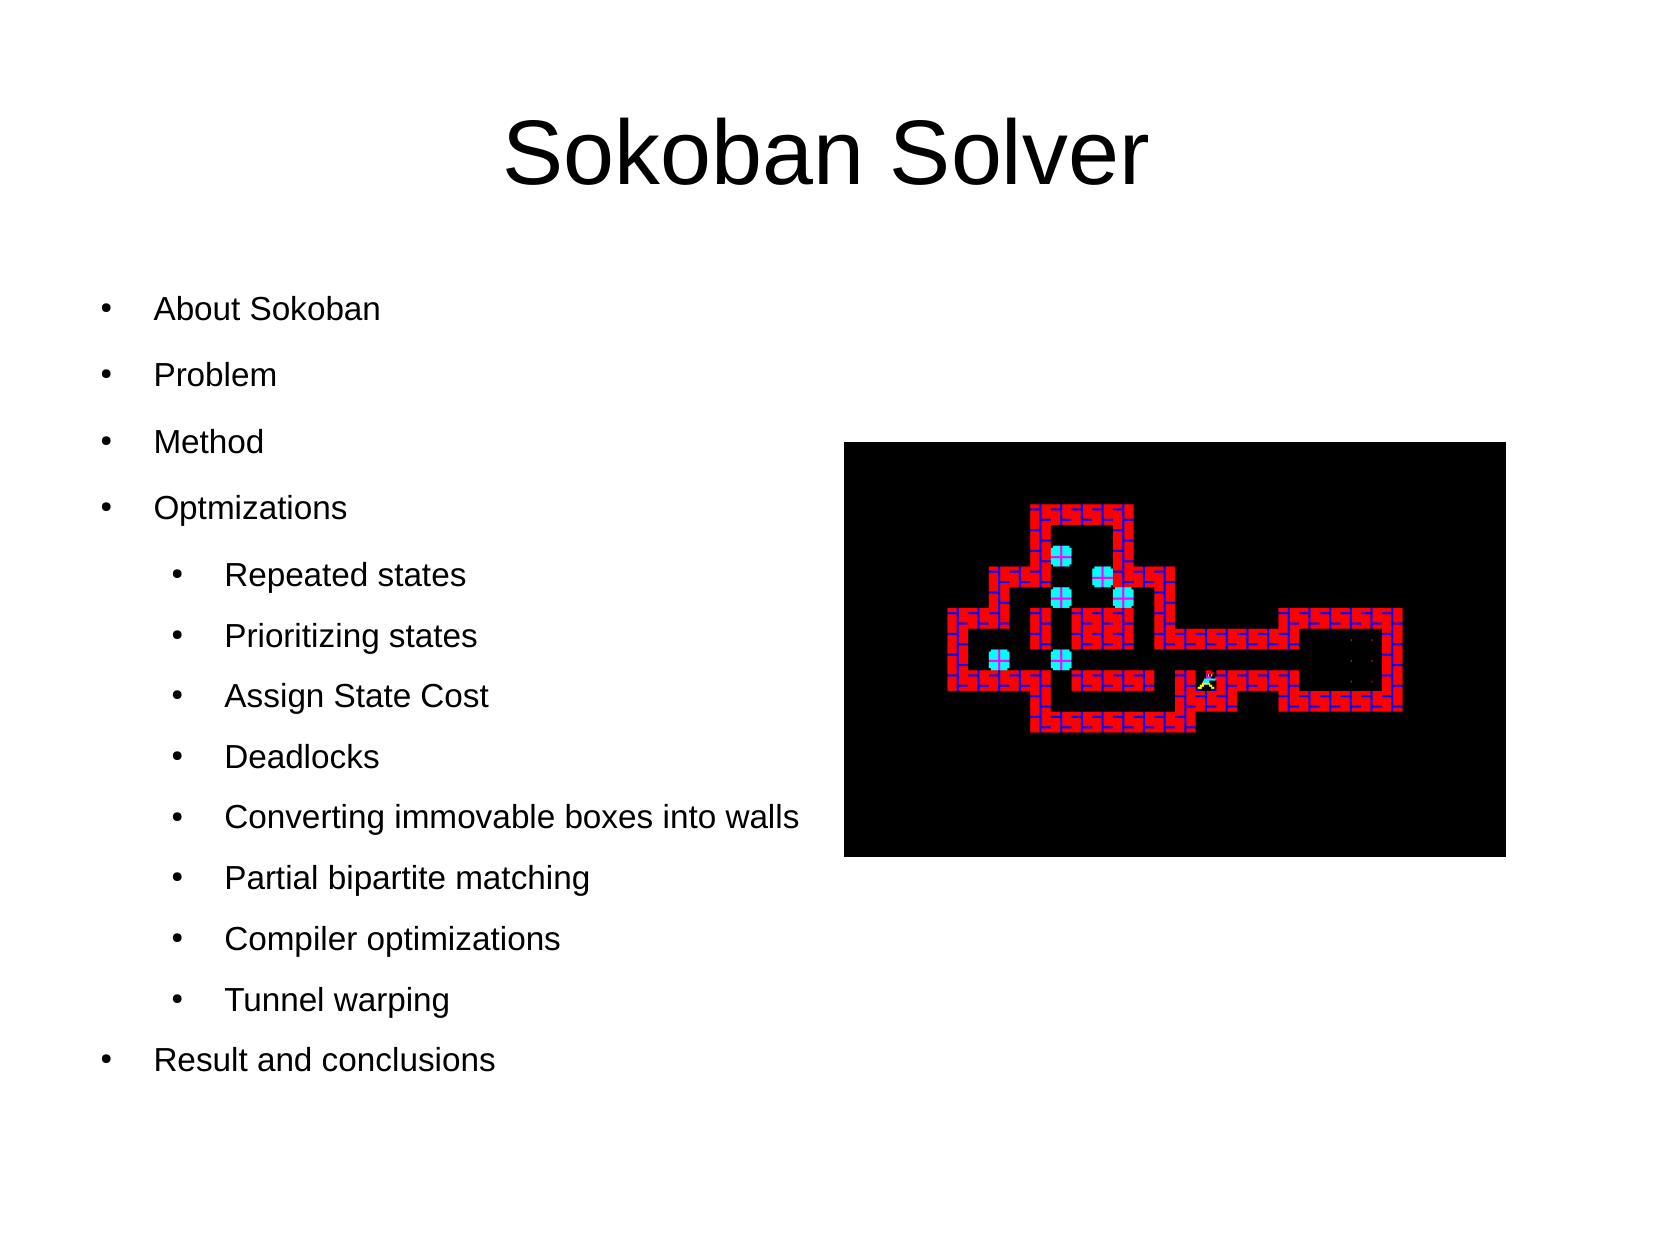

# Sokoban Solver
About Sokoban
Problem
Method
Optmizations
Repeated states
Prioritizing states
Assign State Cost
Deadlocks
Converting immovable boxes into walls
Partial bipartite matching
Compiler optimizations
Tunnel warping
Result and conclusions